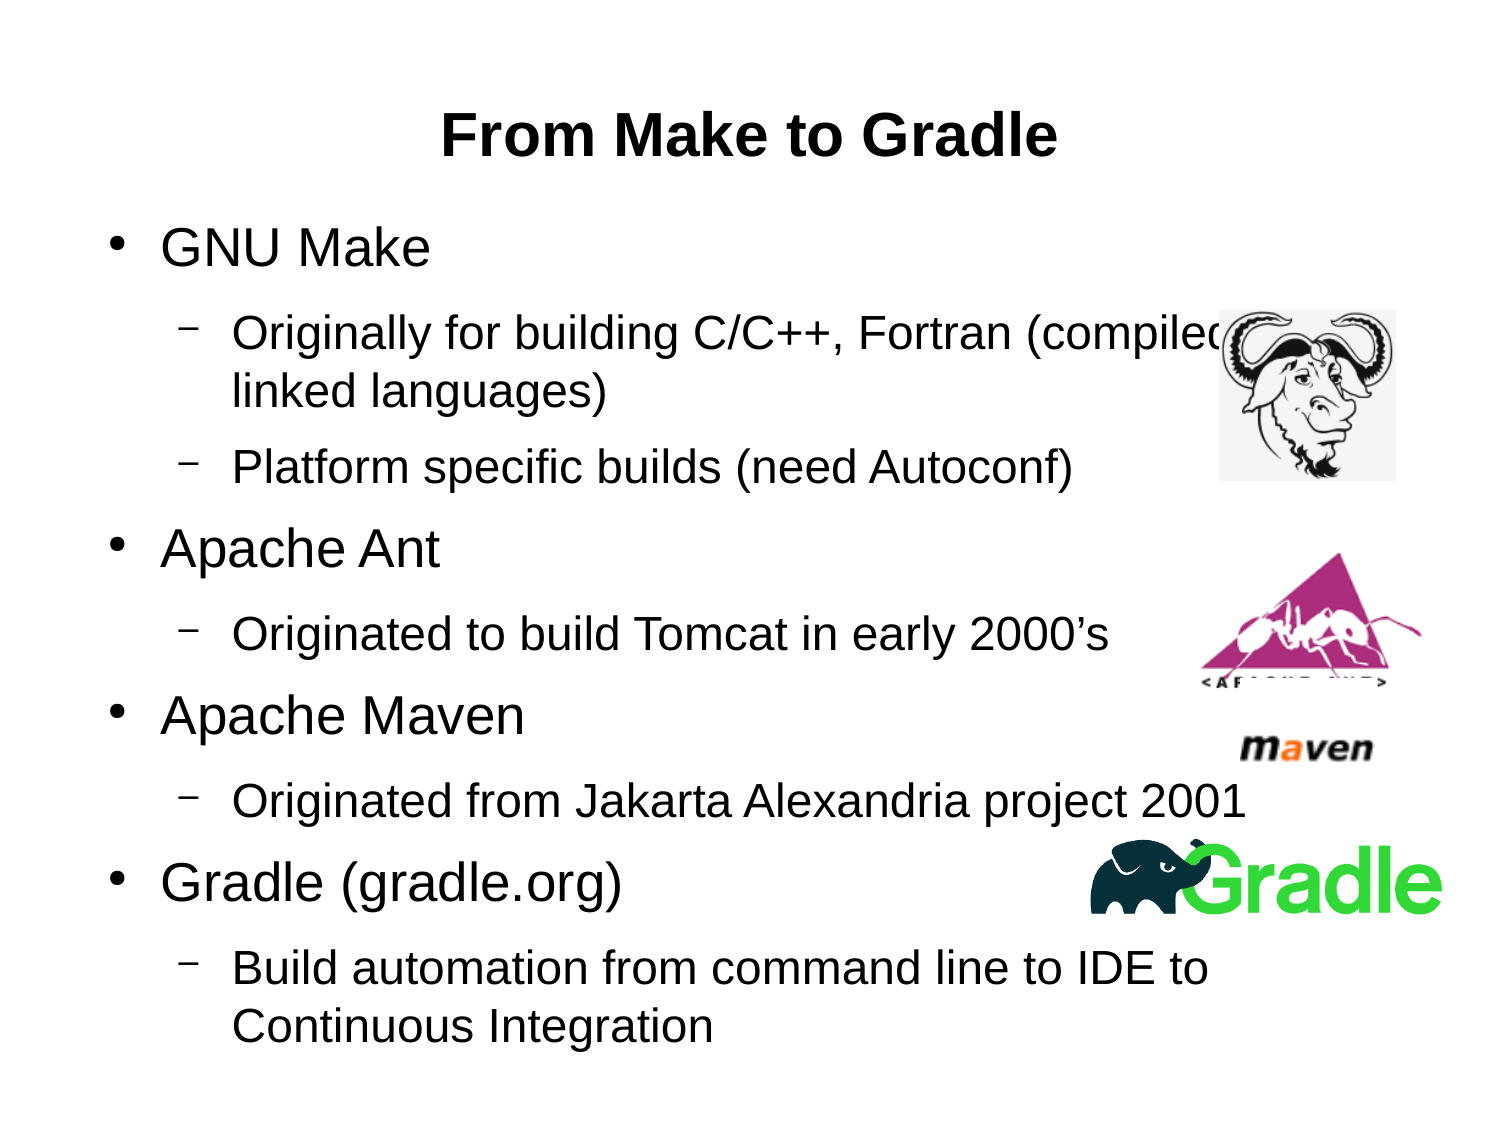

# From Make to Gradle
GNU Make
Originally for building C/C++, Fortran (compiled and linked languages)
Platform specific builds (need Autoconf)
Apache Ant
Originated to build Tomcat in early 2000’s
Apache Maven
Originated from Jakarta Alexandria project 2001
Gradle (gradle.org)
Build automation from command line to IDE to Continuous Integration